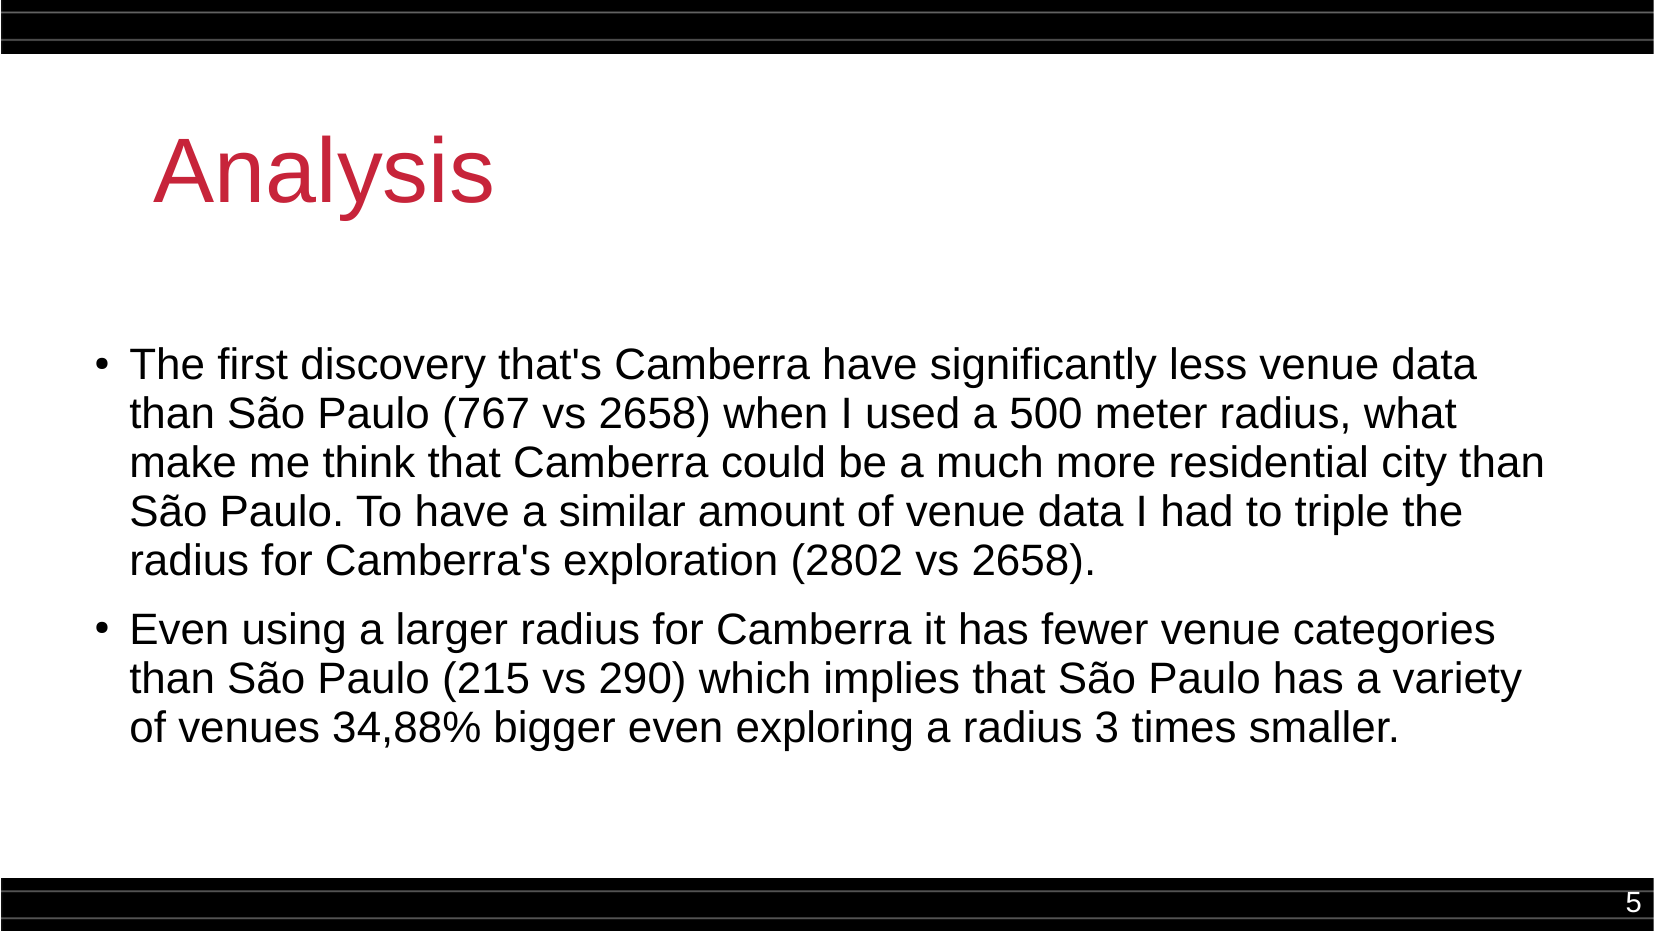

# Analysis
The first discovery that's Camberra have significantly less venue data than São Paulo (767 vs 2658) when I used a 500 meter radius, what make me think that Camberra could be a much more residential city than São Paulo. To have a similar amount of venue data I had to triple the radius for Camberra's exploration (2802 vs 2658).
Even using a larger radius for Camberra it has fewer venue categories than São Paulo (215 vs 290) which implies that São Paulo has a variety of venues 34,88% bigger even exploring a radius 3 times smaller.